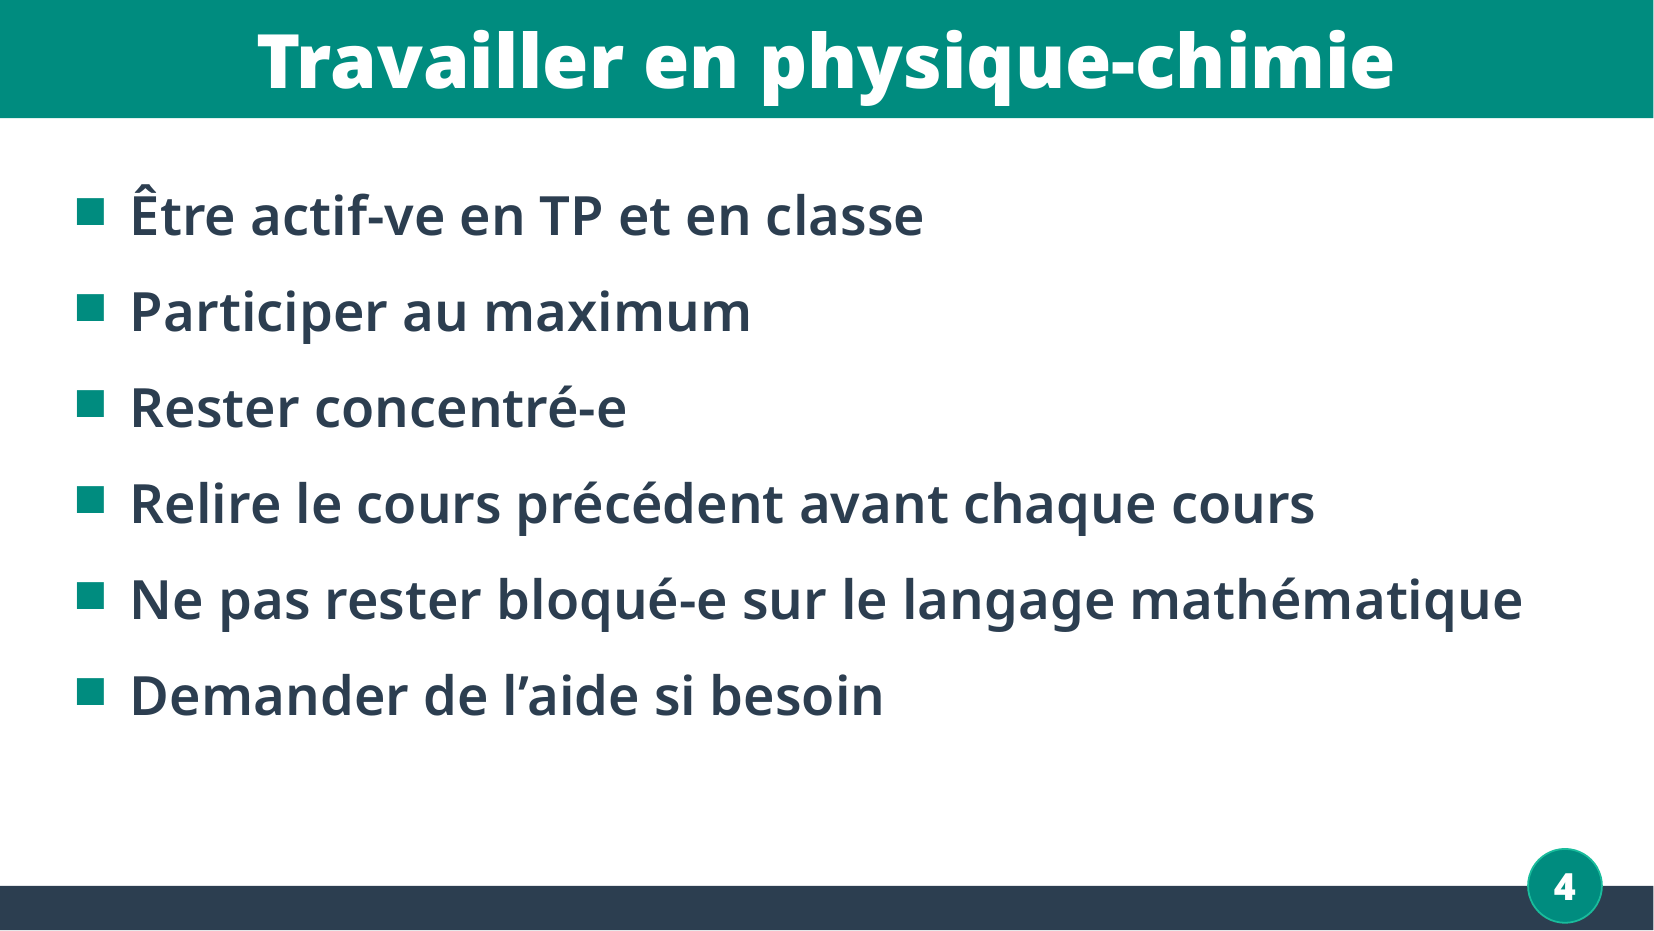

# Travailler en physique-chimie
Être actif-ve en TP et en classe
Participer au maximum
Rester concentré-e
Relire le cours précédent avant chaque cours
Ne pas rester bloqué-e sur le langage mathématique
Demander de l’aide si besoin